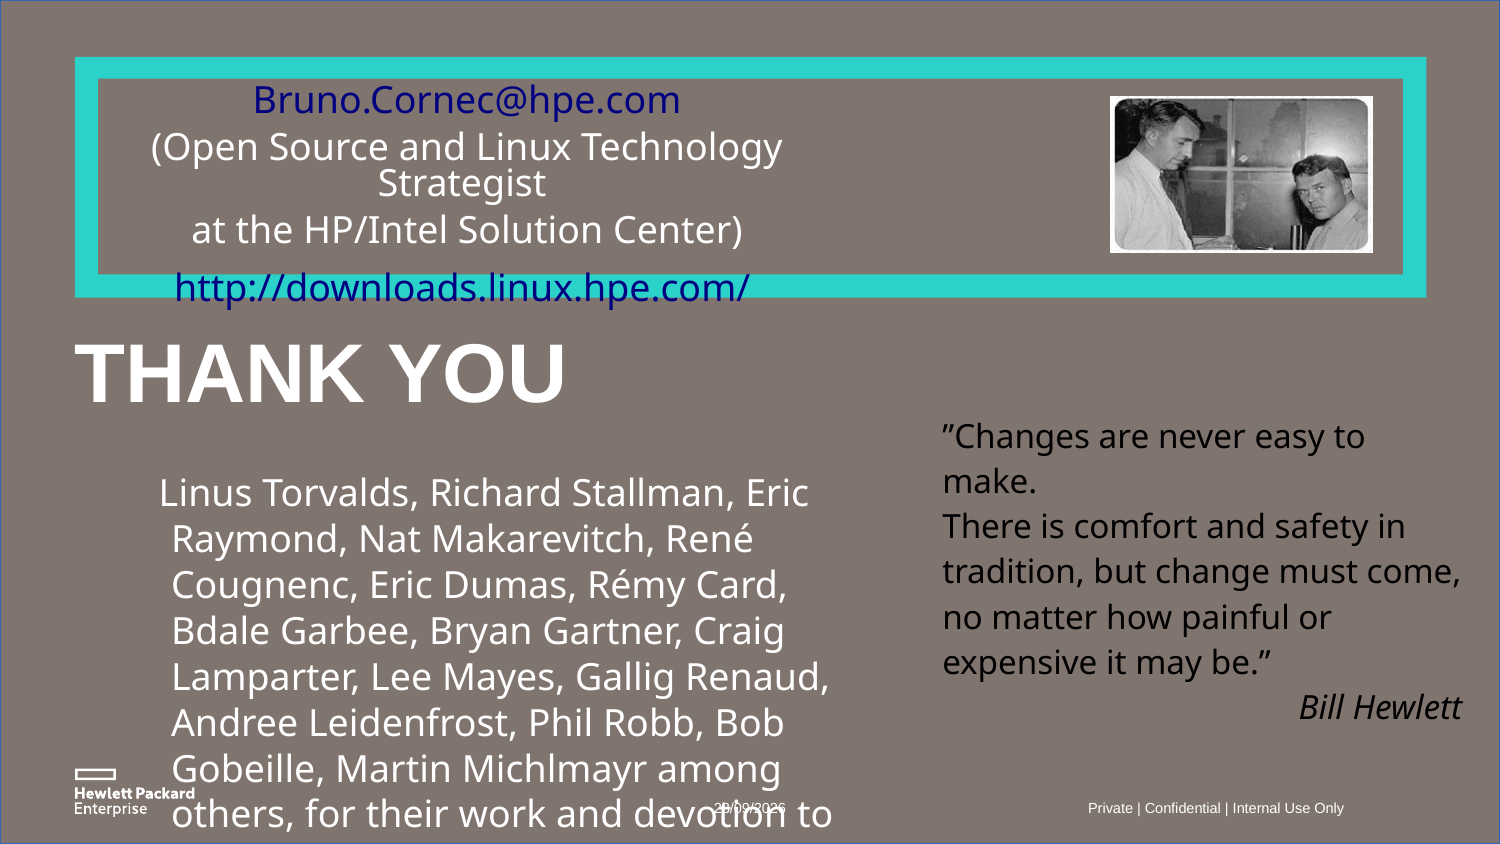

# Bruno.Cornec@hpe.com
(Open Source and Linux Technology Strategist
at the HP/Intel Solution Center)
http://downloads.linux.hpe.com/
 Linus Torvalds, Richard Stallman, Eric Raymond, Nat Makarevitch, René Cougnenc, Eric Dumas, Rémy Card, Bdale Garbee, Bryan Gartner, Craig Lamparter, Lee Mayes, Gallig Renaud, Andree Leidenfrost, Phil Robb, Bob Gobeille, Martin Michlmayr among others, for their work and devotion to the Open Source Software cause... and my family for their patience :-)
THANK YOU
”Changes are never easy to make.
There is comfort and safety in tradition, but change must come, no matter how painful or expensive it may be.”
Bill Hewlett